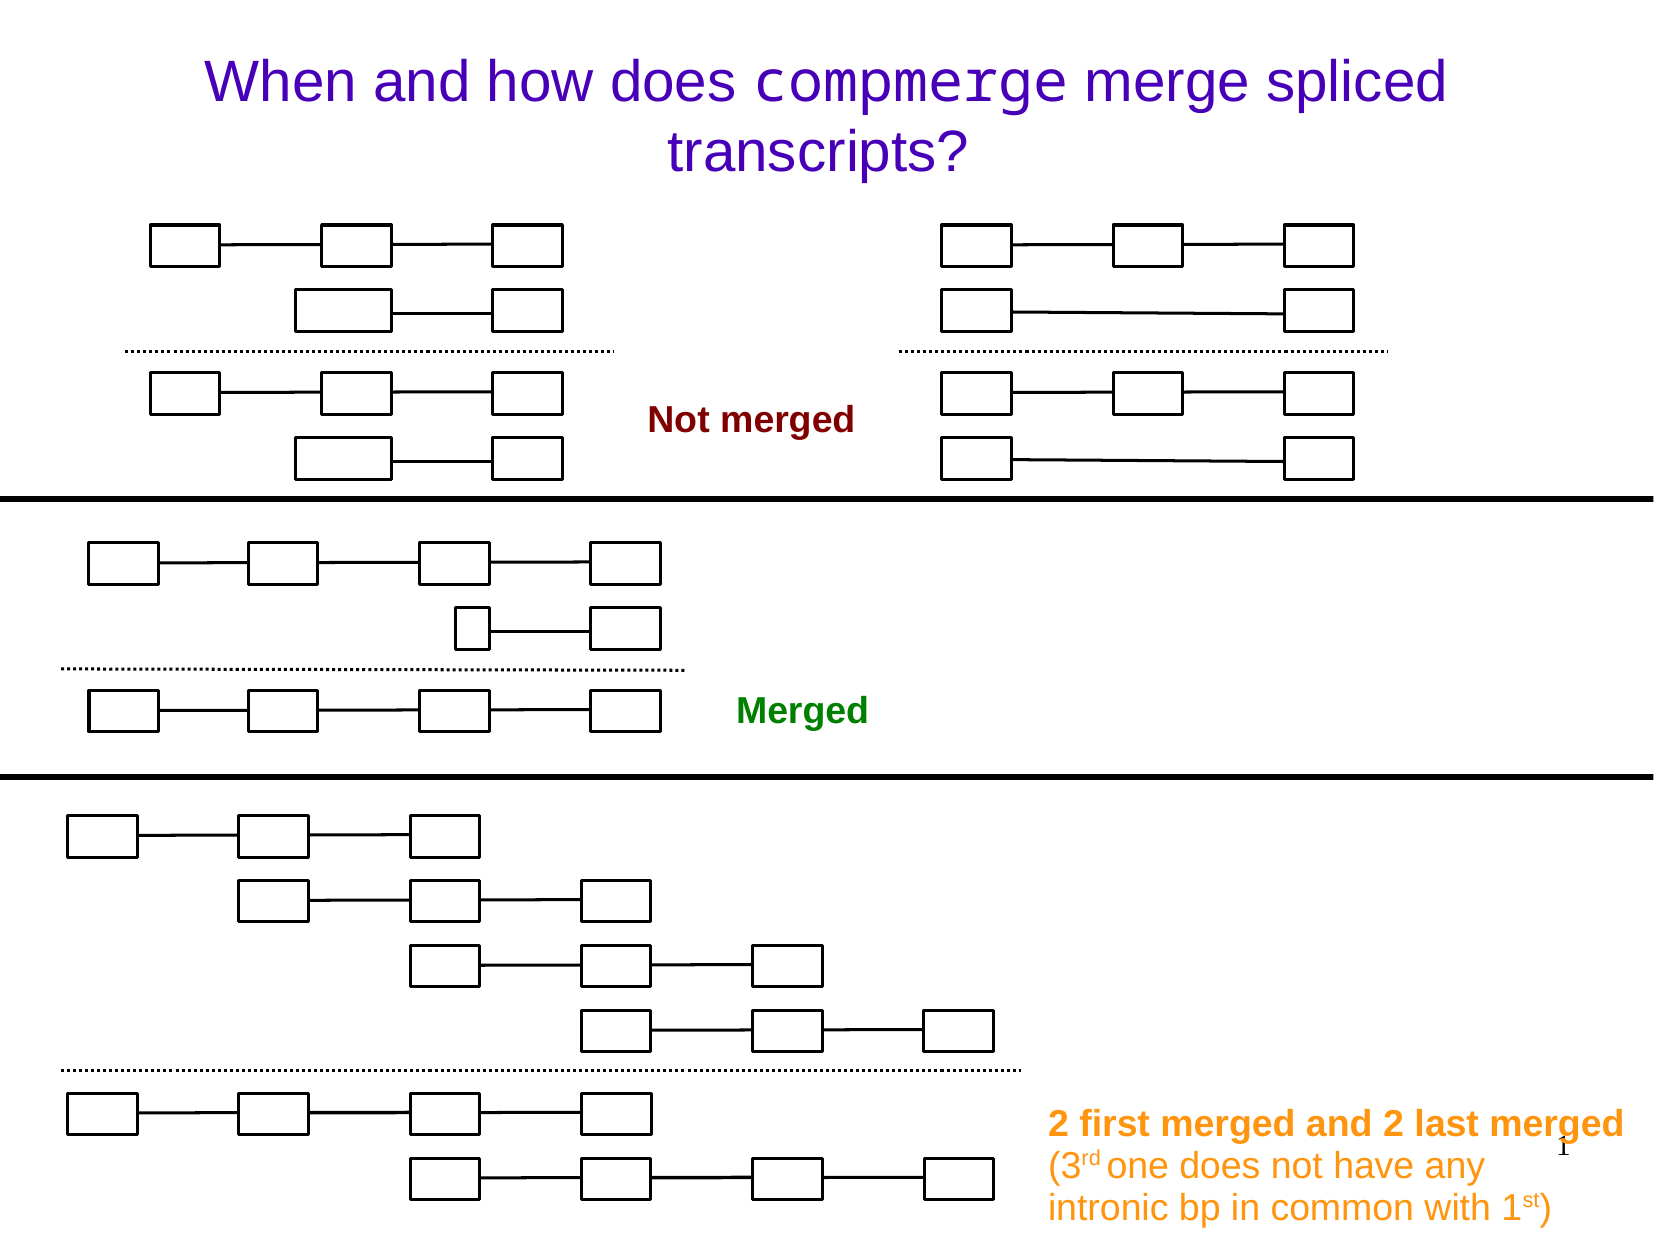

# When and how does compmerge merge spliced transcripts?
Not merged
Merged
2 first merged and 2 last merged
(3rd one does not have any
intronic bp in common with 1st)
1